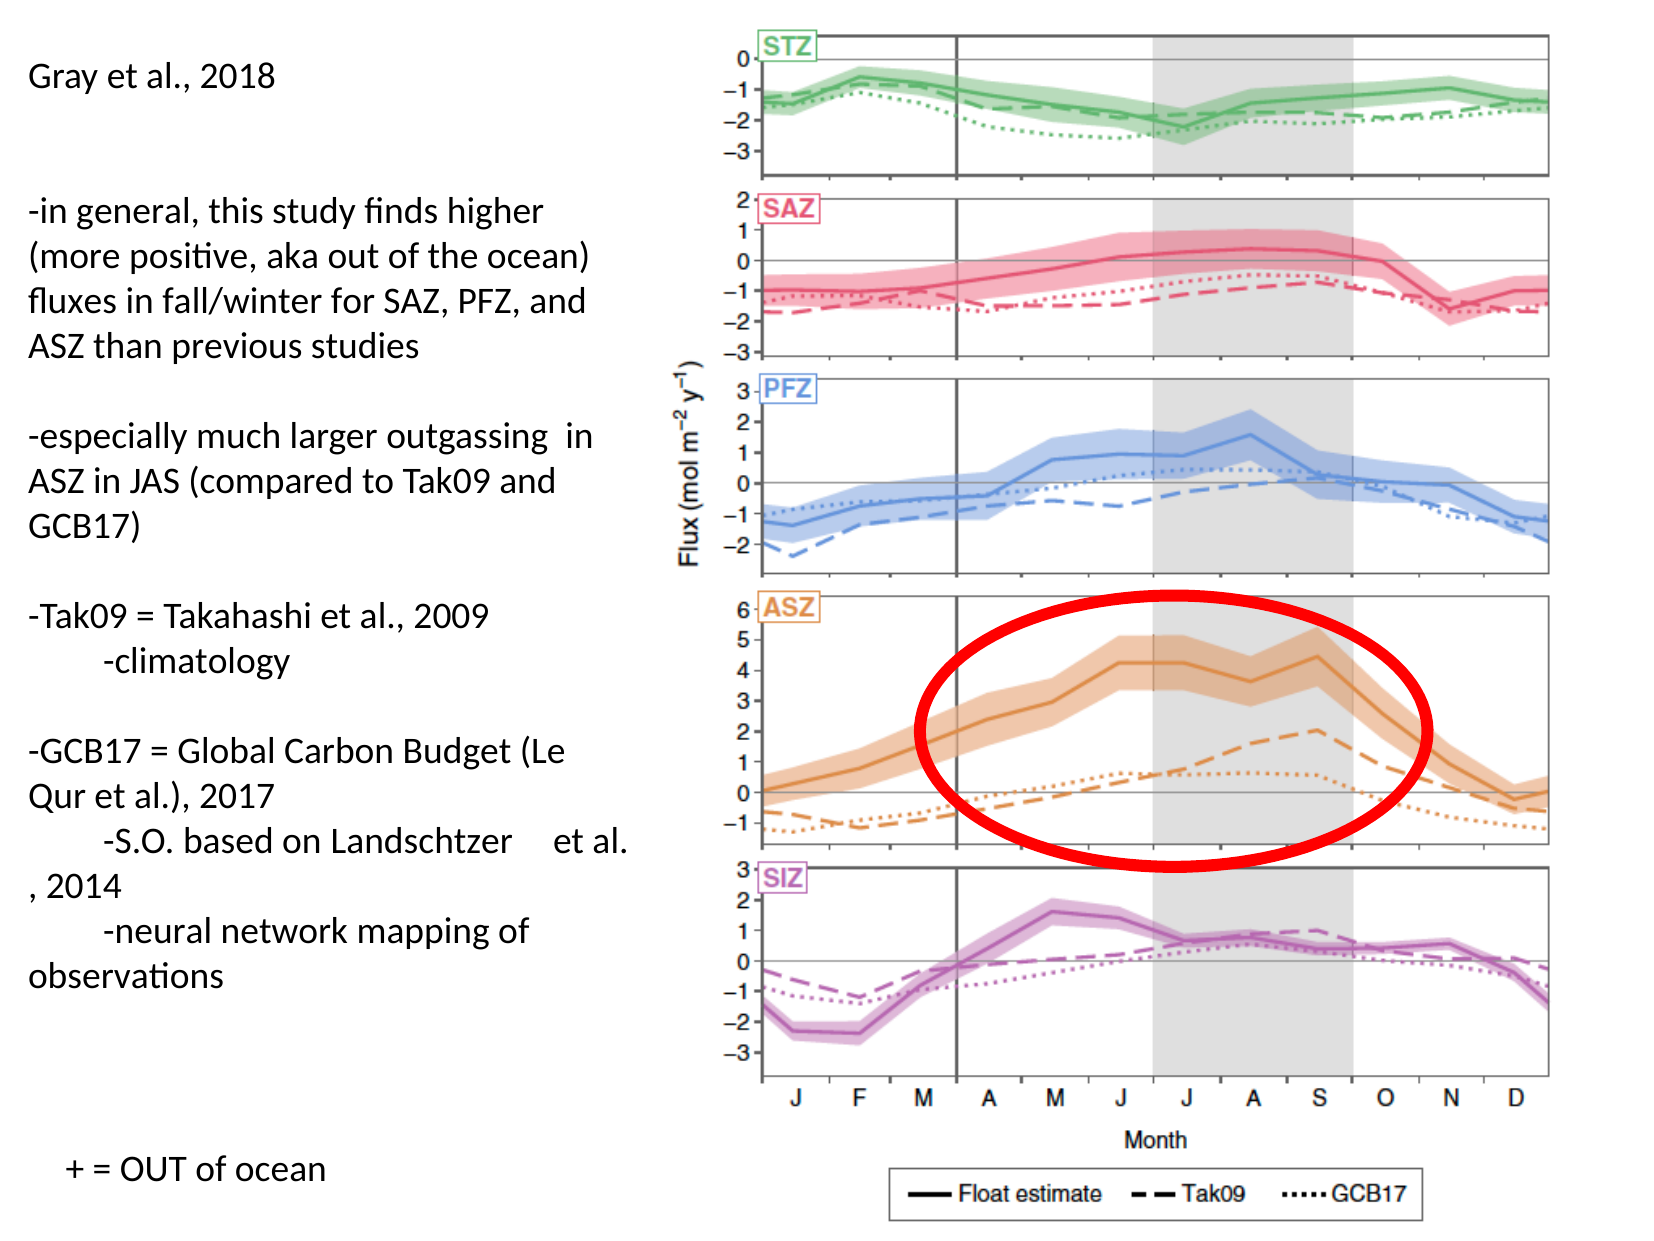

Gray et al., 2018
-in general, this study finds higher (more positive, aka out of the ocean) fluxes in fall/winter for SAZ, PFZ, and ASZ than previous studies
-especially much larger outgassing in ASZ in JAS (compared to Tak09 and GCB17)
-Tak09 = Takahashi et al., 2009
	-climatology
-GCB17 = Global Carbon Budget (Le Qur et al.), 2017
	-S.O. based on Landschtzer 	et al. , 2014
	-neural network mapping of 	observations
+ = OUT of ocean